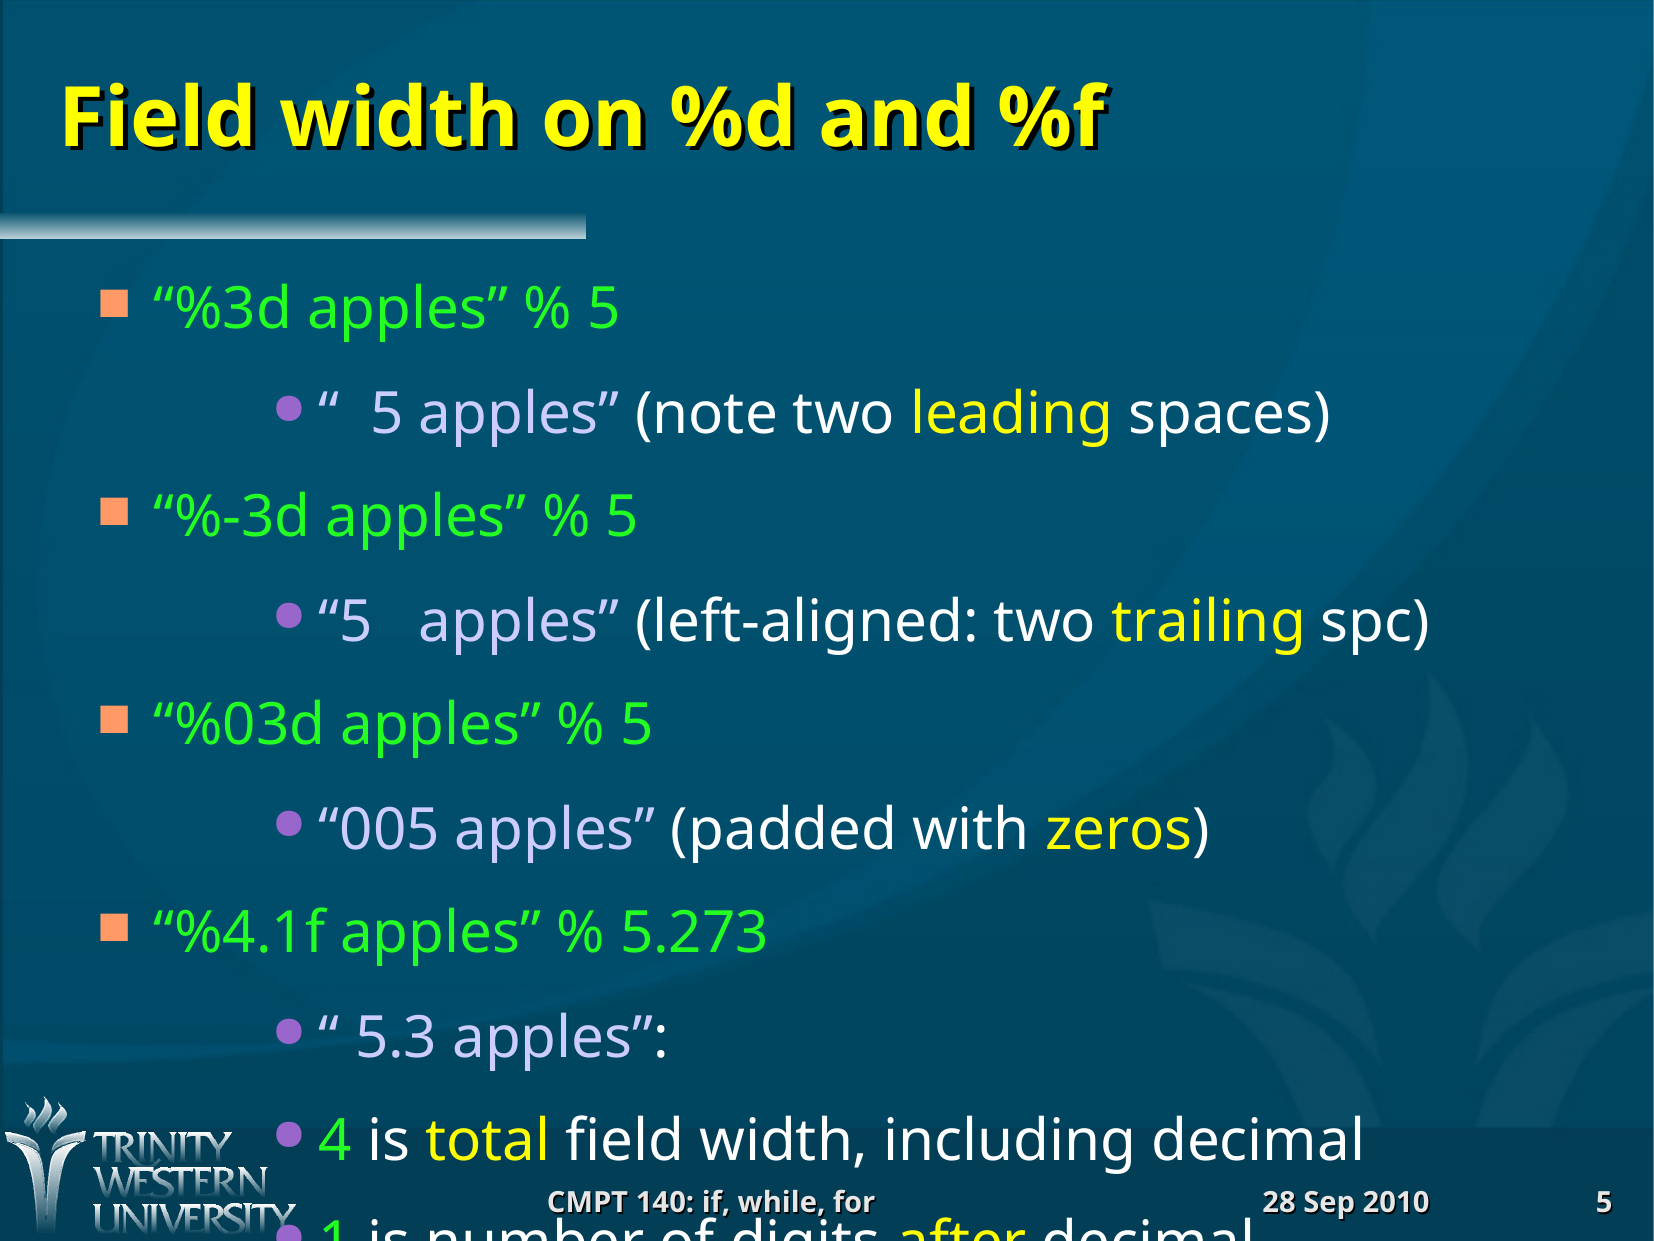

# Field width on %d and %f
“%3d apples” % 5
“ 5 apples” (note two leading spaces)
“%-3d apples” % 5
“5 apples” (left-aligned: two trailing spc)
“%03d apples” % 5
“005 apples” (padded with zeros)
“%4.1f apples” % 5.273
“ 5.3 apples”:
4 is total field width, including decimal
1 is number of digits after decimal
CMPT 140: if, while, for
28 Sep 2010
5